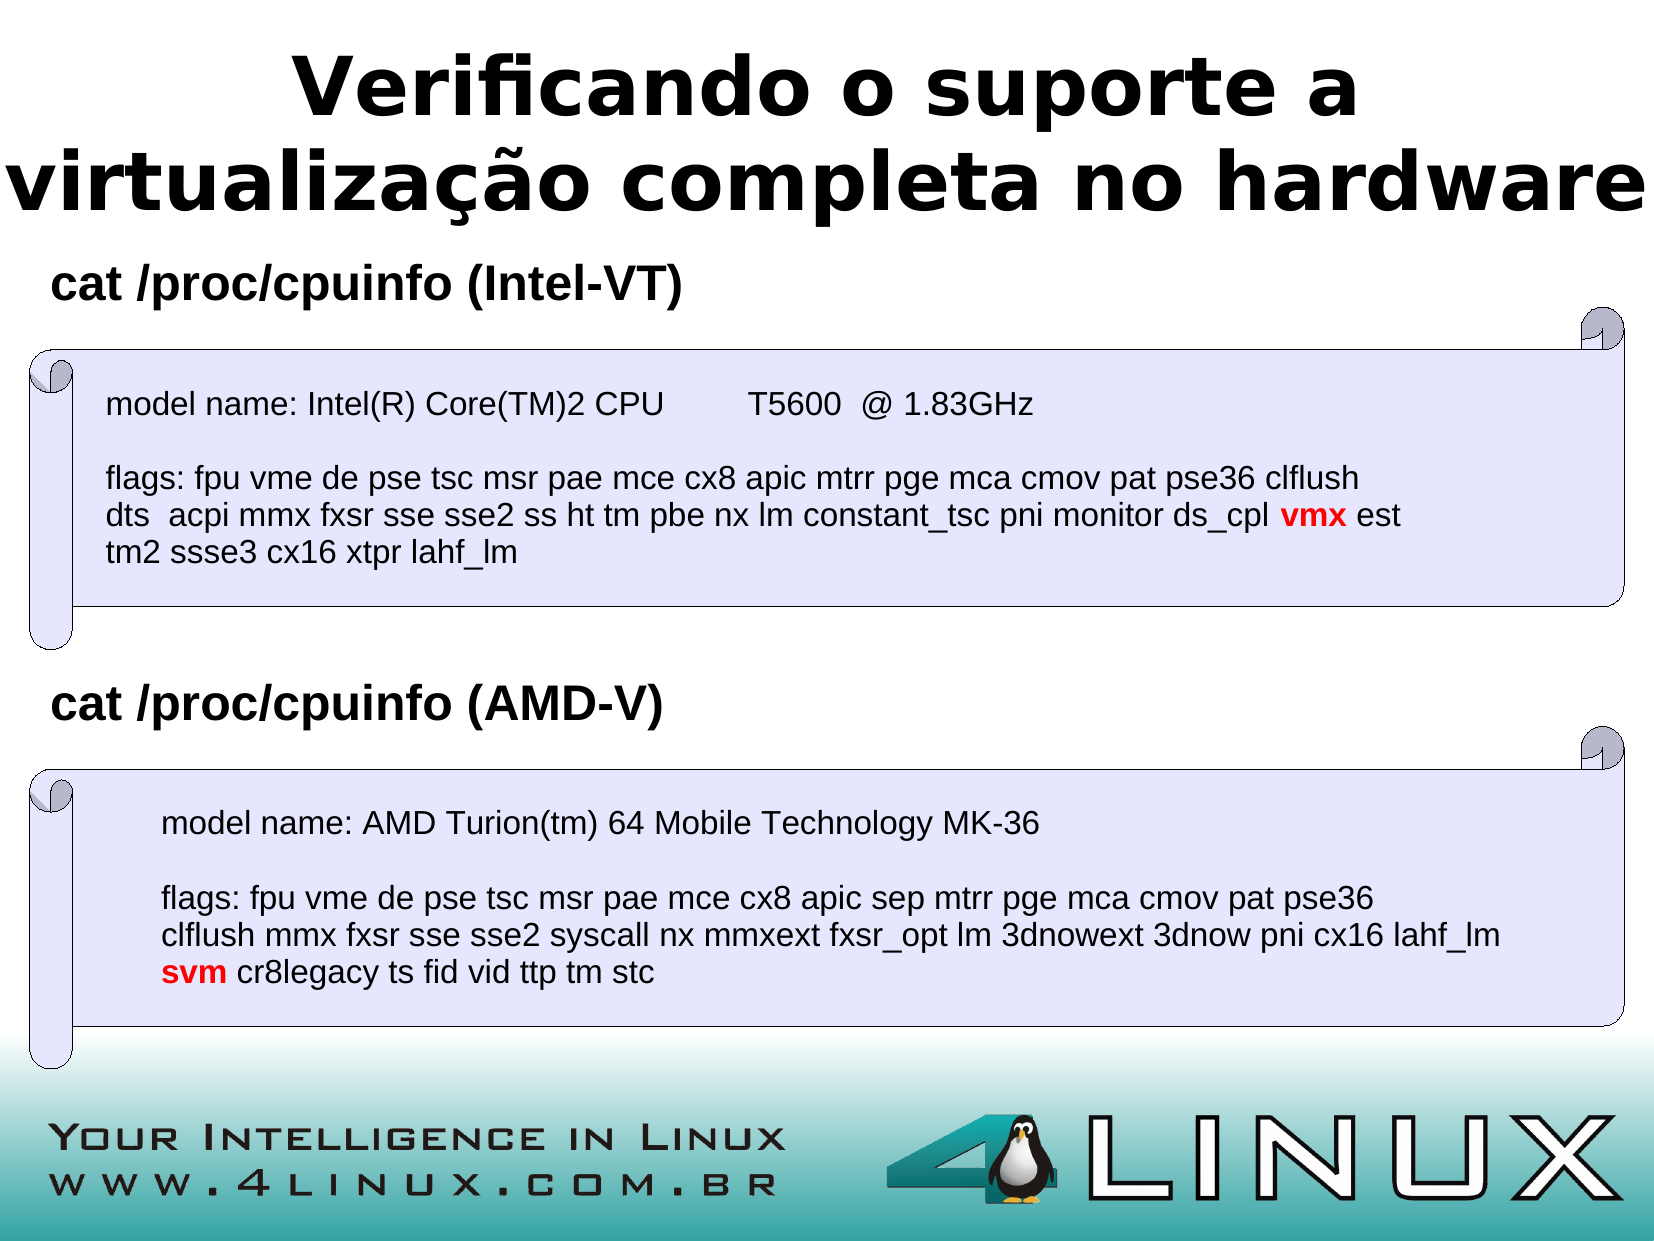

# Verificando o suporte a virtualização completa no hardware
cat /proc/cpuinfo (Intel-VT)
 model name: Intel(R) Core(TM)2 CPU T5600 @ 1.83GHz
 flags: fpu vme de pse tsc msr pae mce cx8 apic mtrr pge mca cmov pat pse36 clflush
 dts acpi mmx fxsr sse sse2 ss ht tm pbe nx lm constant_tsc pni monitor ds_cpl vmx est
 tm2 ssse3 cx16 xtpr lahf_lm
cat /proc/cpuinfo (AMD-V)
 model name: AMD Turion(tm) 64 Mobile Technology MK-36
 flags: fpu vme de pse tsc msr pae mce cx8 apic sep mtrr pge mca cmov pat pse36
 clflush mmx fxsr sse sse2 syscall nx mmxext fxsr_opt lm 3dnowext 3dnow pni cx16 lahf_lm
 svm cr8legacy ts fid vid ttp tm stc